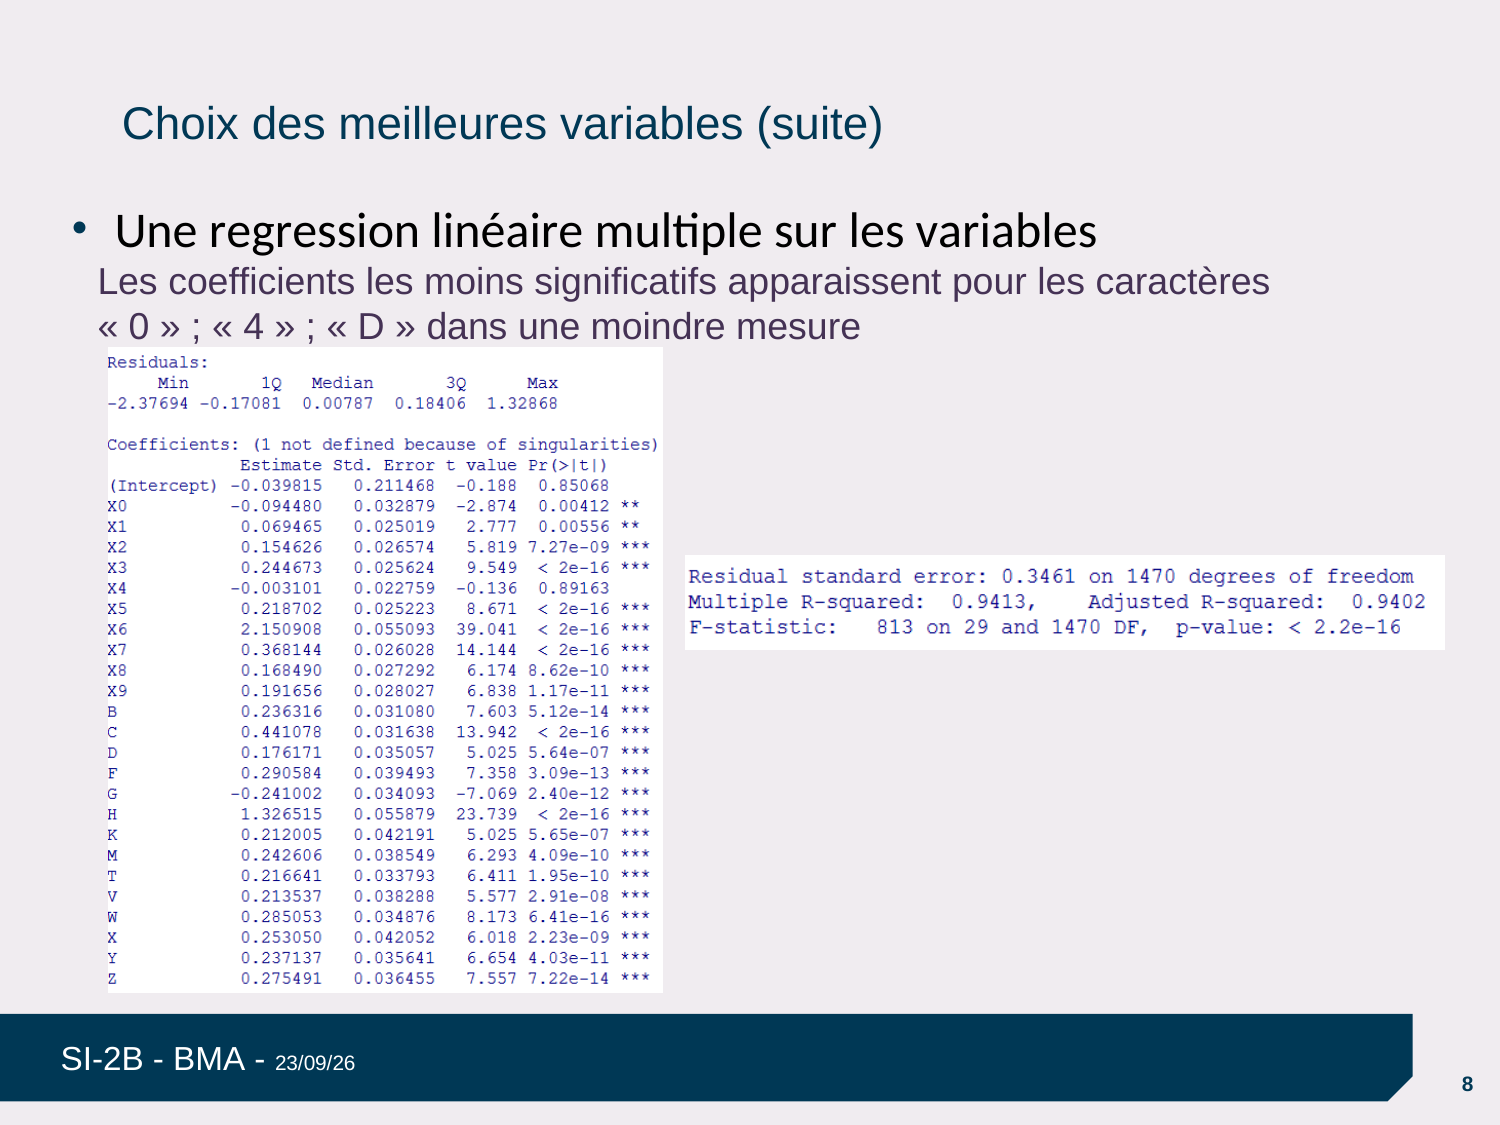

# Choix des meilleures variables (suite)
Une regression linéaire multiple sur les variables
Les coefficients les moins significatifs apparaissent pour les caractères « 0 » ; « 4 » ; « D » dans une moindre mesure